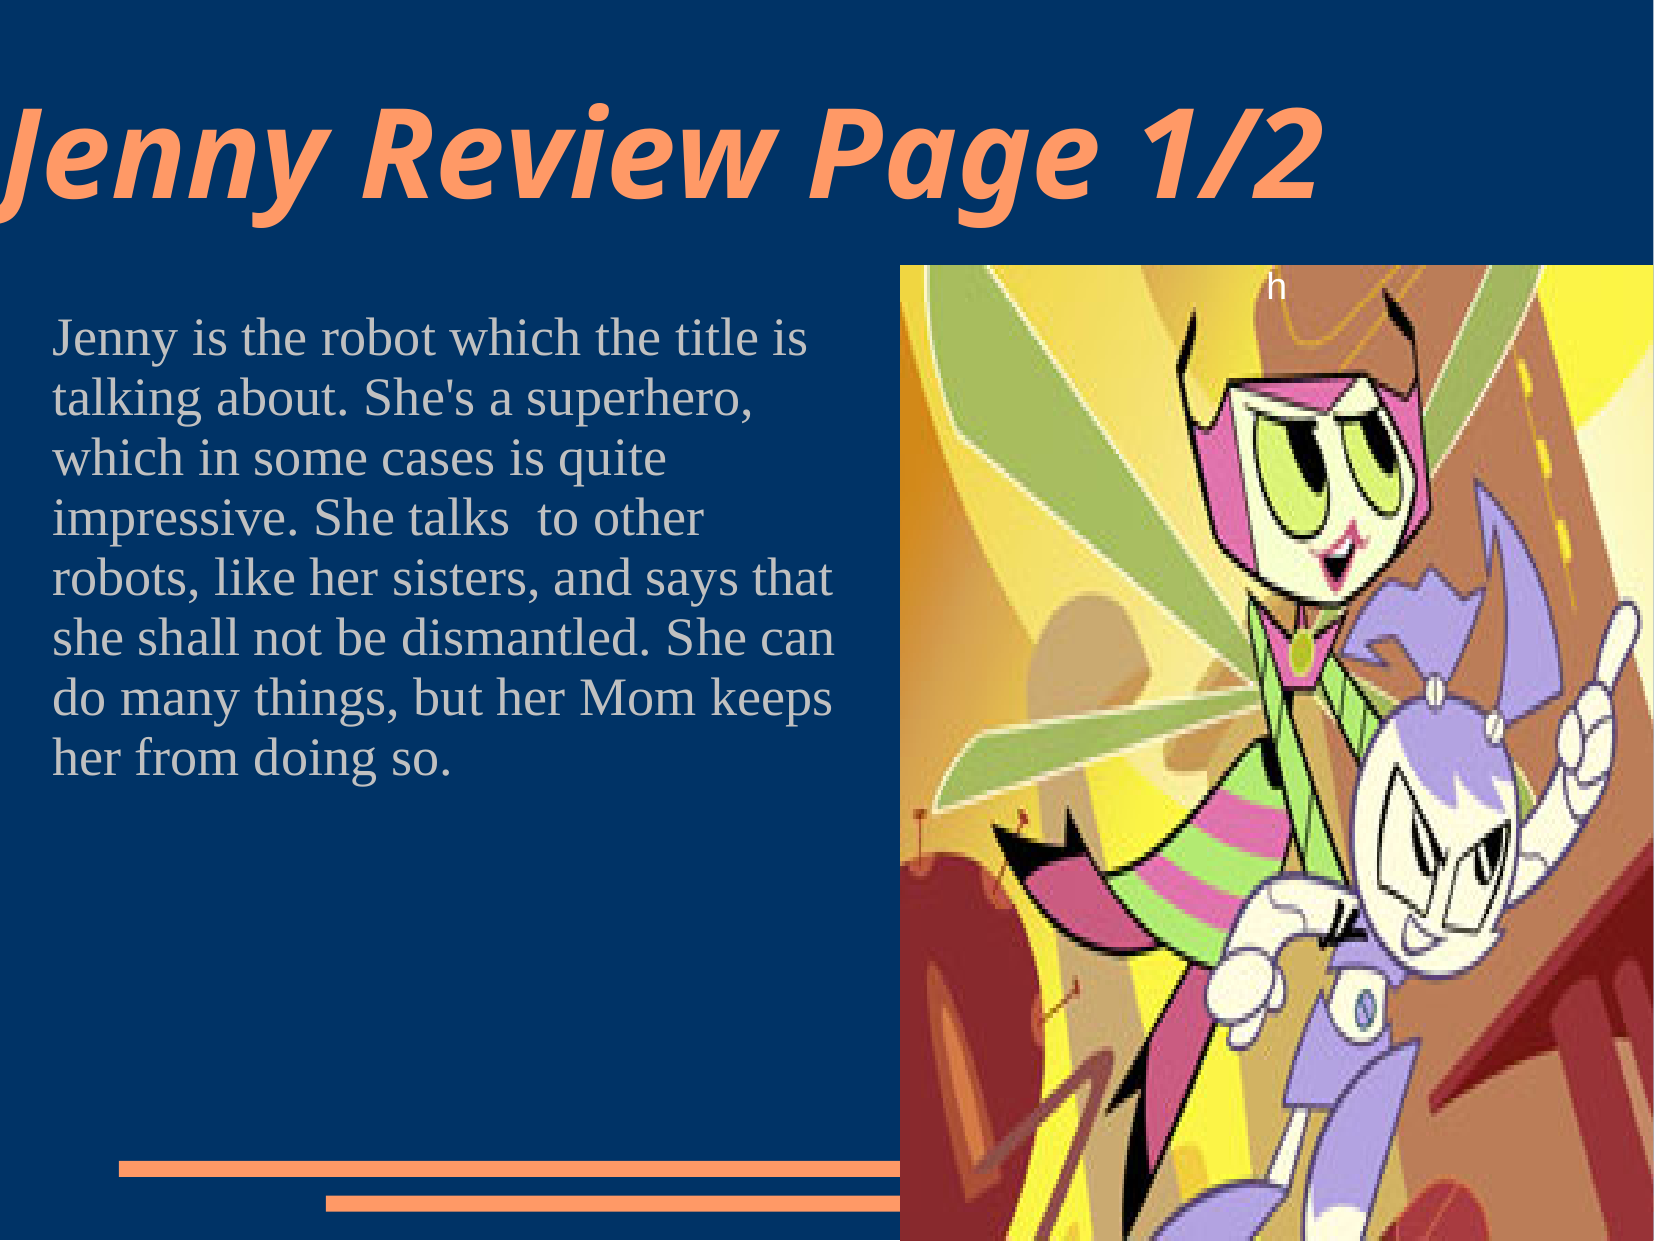

# Jenny Review Page 1/2
Jenny is the robot which the title is talking about. She's a superhero, which in some cases is quite impressive. She talks to other robots, like her sisters, and says that she shall not be dismantled. She can do many things, but her Mom keeps her from doing so.